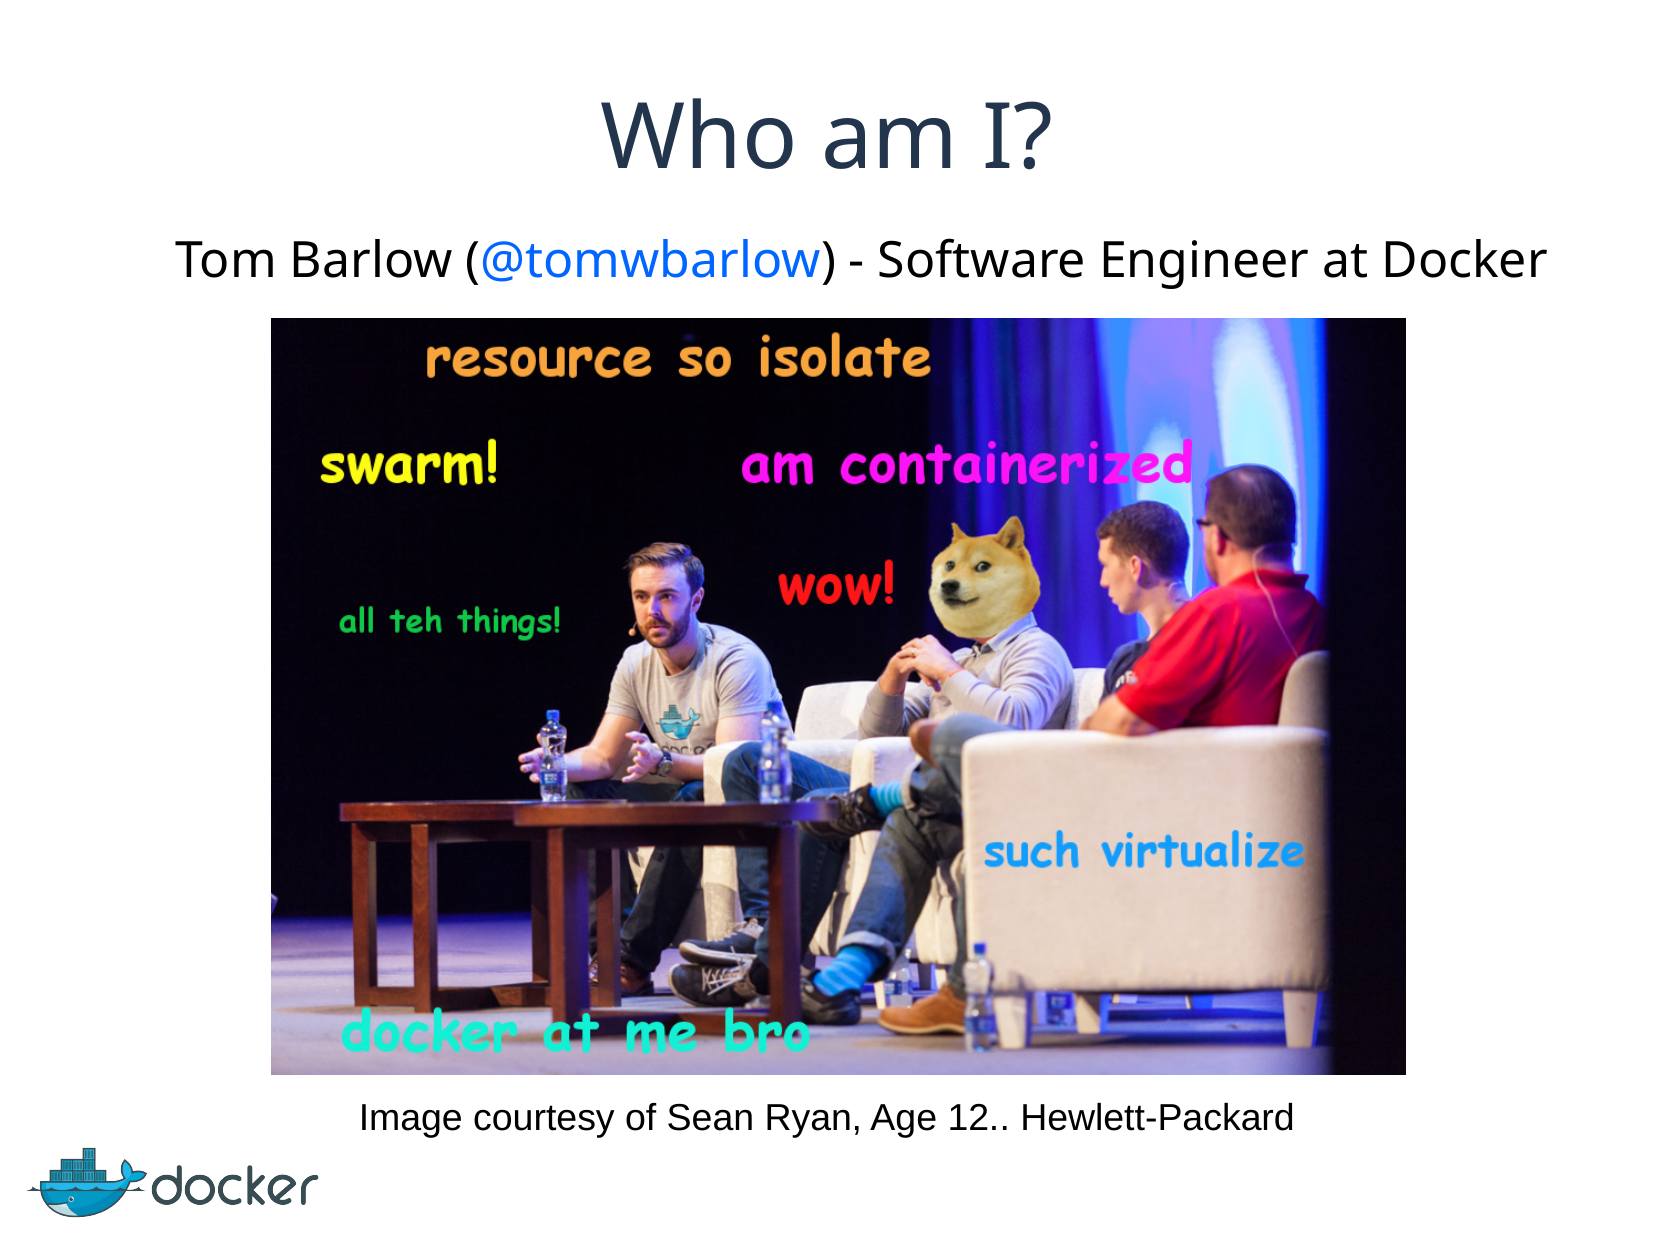

# Who am I?
Tom Barlow (@tomwbarlow) - Software Engineer at Docker
Image courtesy of Sean Ryan, Age 12.. Hewlett-Packard